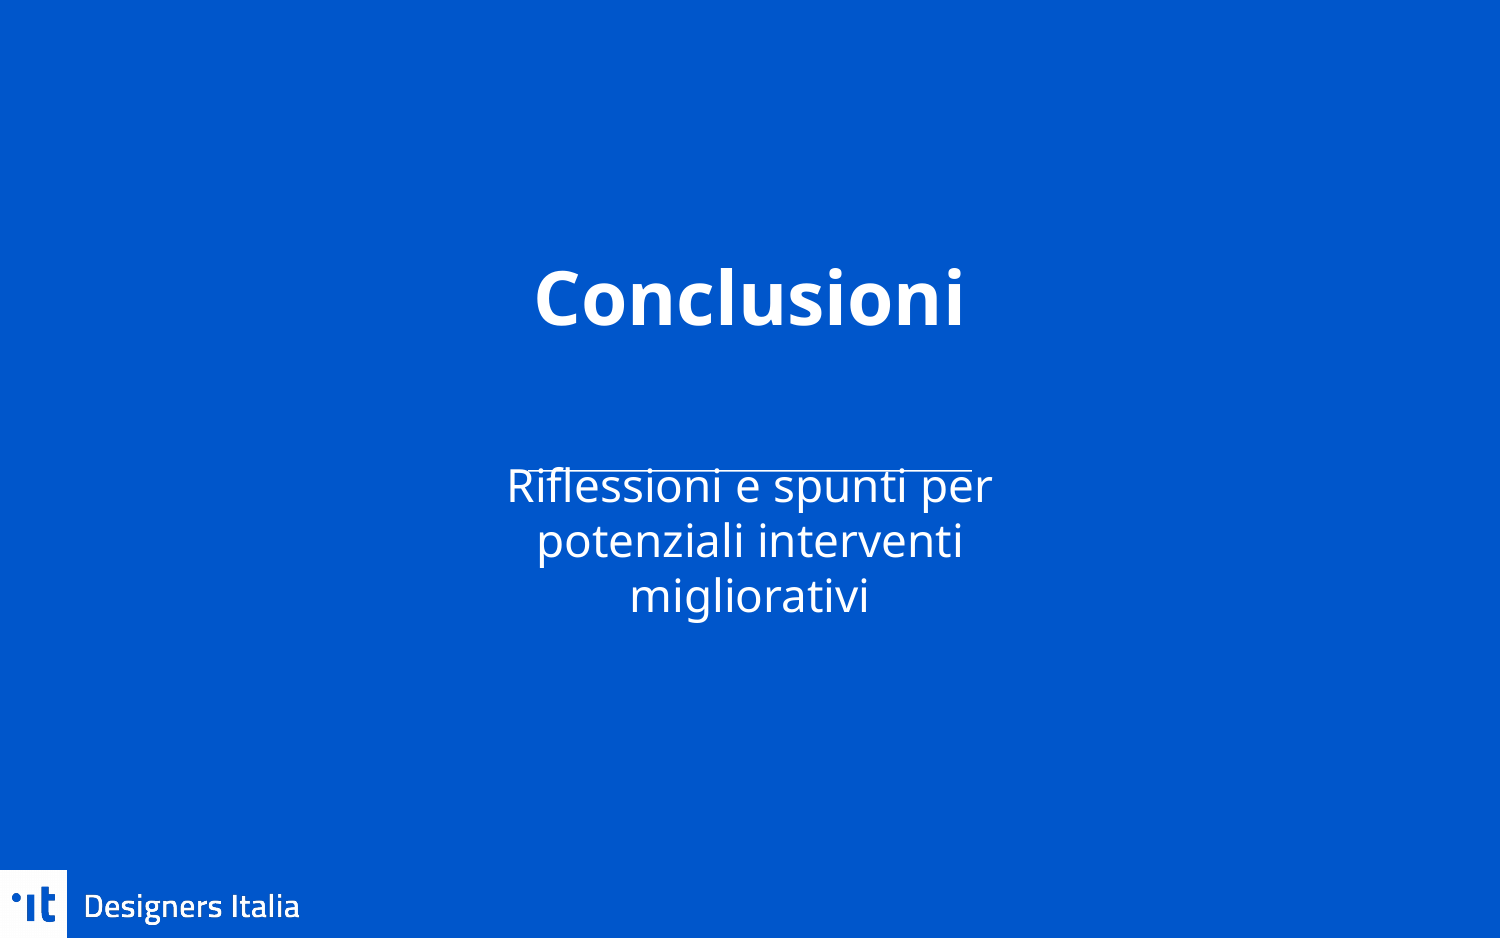

Conclusioni
Riflessioni e spunti per potenziali interventi migliorativi